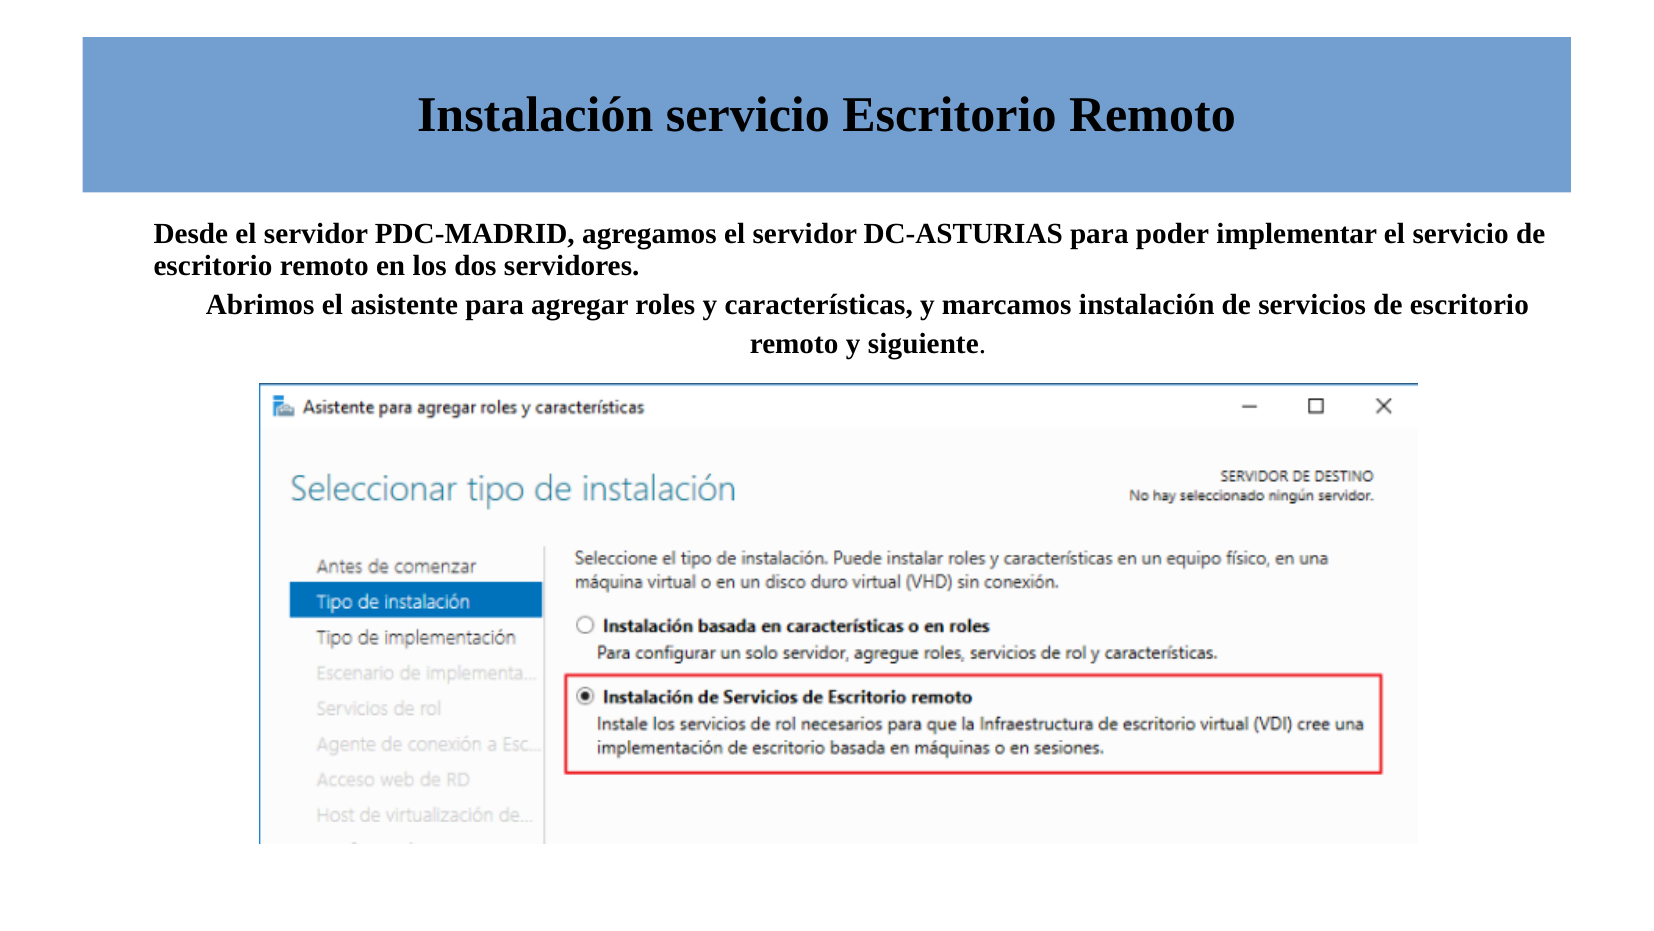

# Instalación servicio Escritorio Remoto
Desde el servidor PDC-MADRID, agregamos el servidor DC-ASTURIAS para poder implementar el servicio de escritorio remoto en los dos servidores.
Abrimos el asistente para agregar roles y características, y marcamos instalación de servicios de escritorio remoto y siguiente.